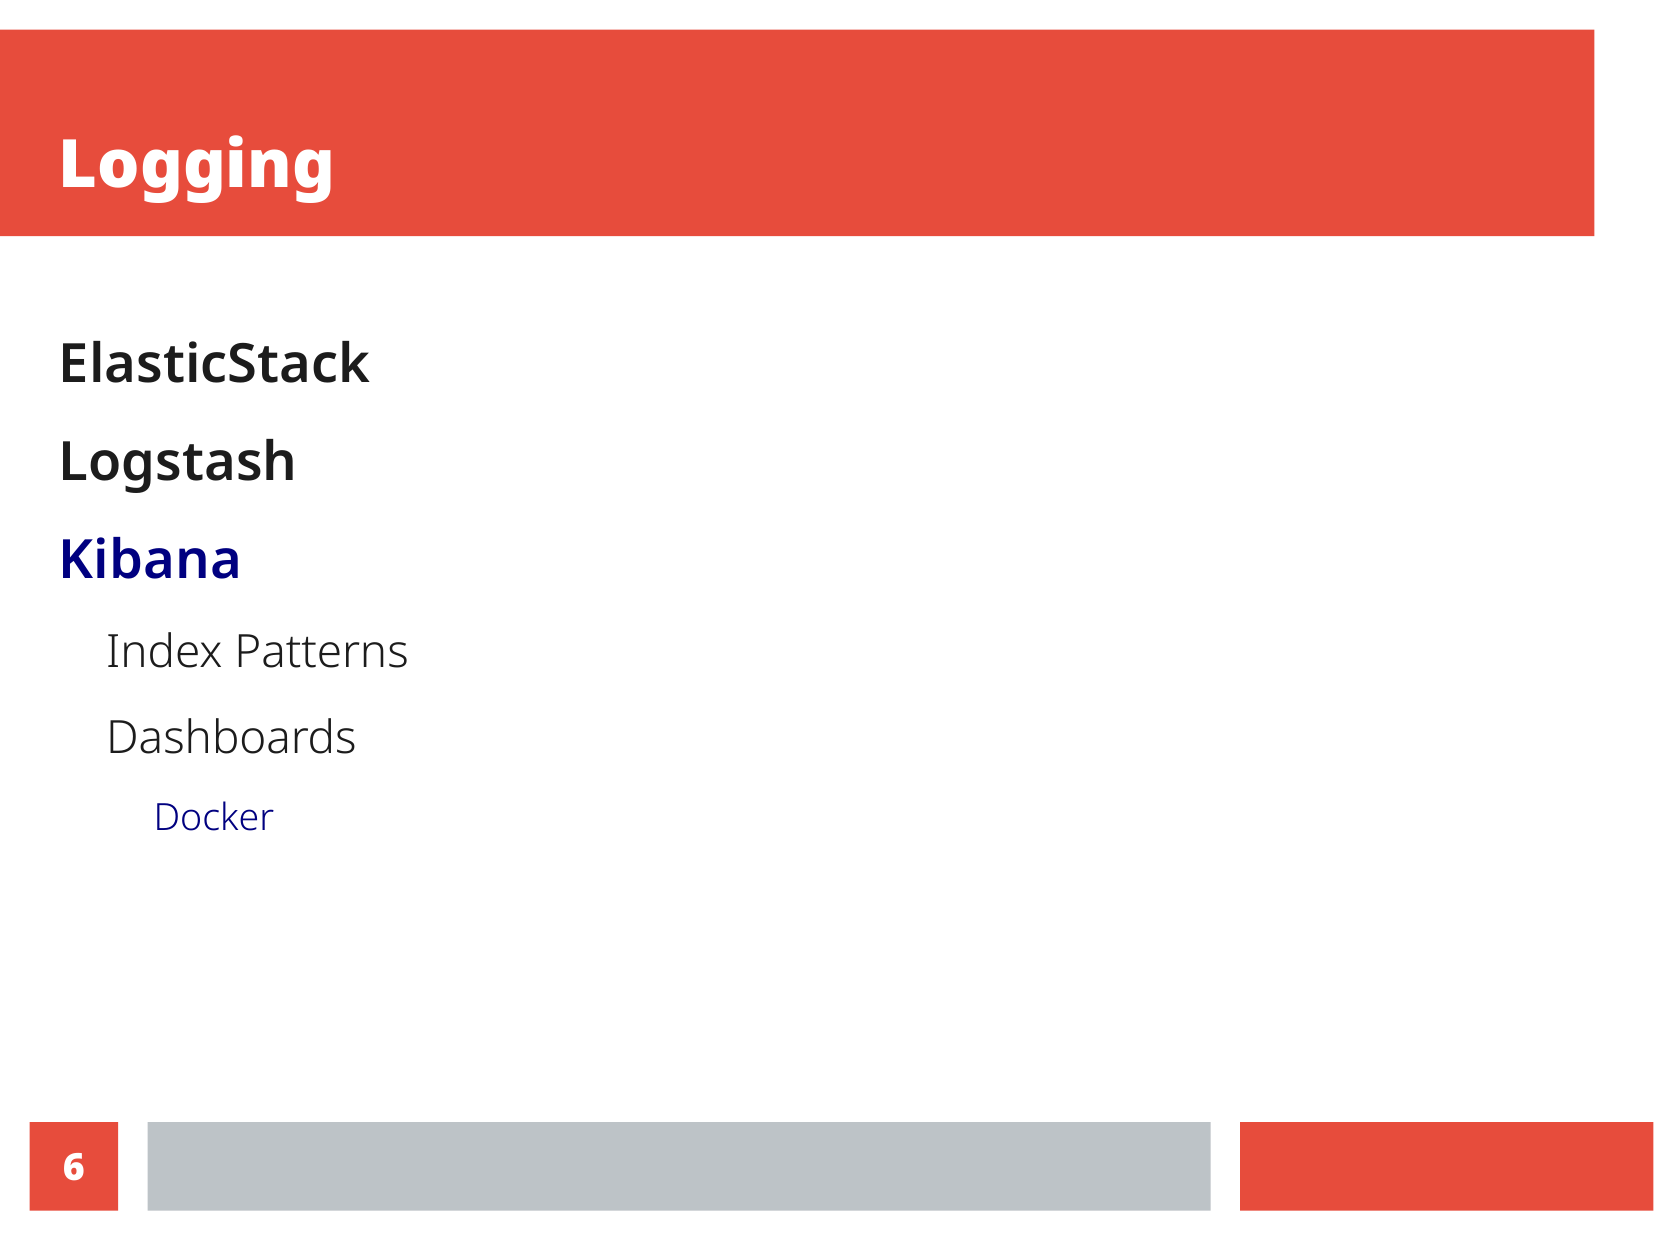

# Logging
ElasticStack
Logstash
Kibana
Index Patterns
Dashboards
Docker
6